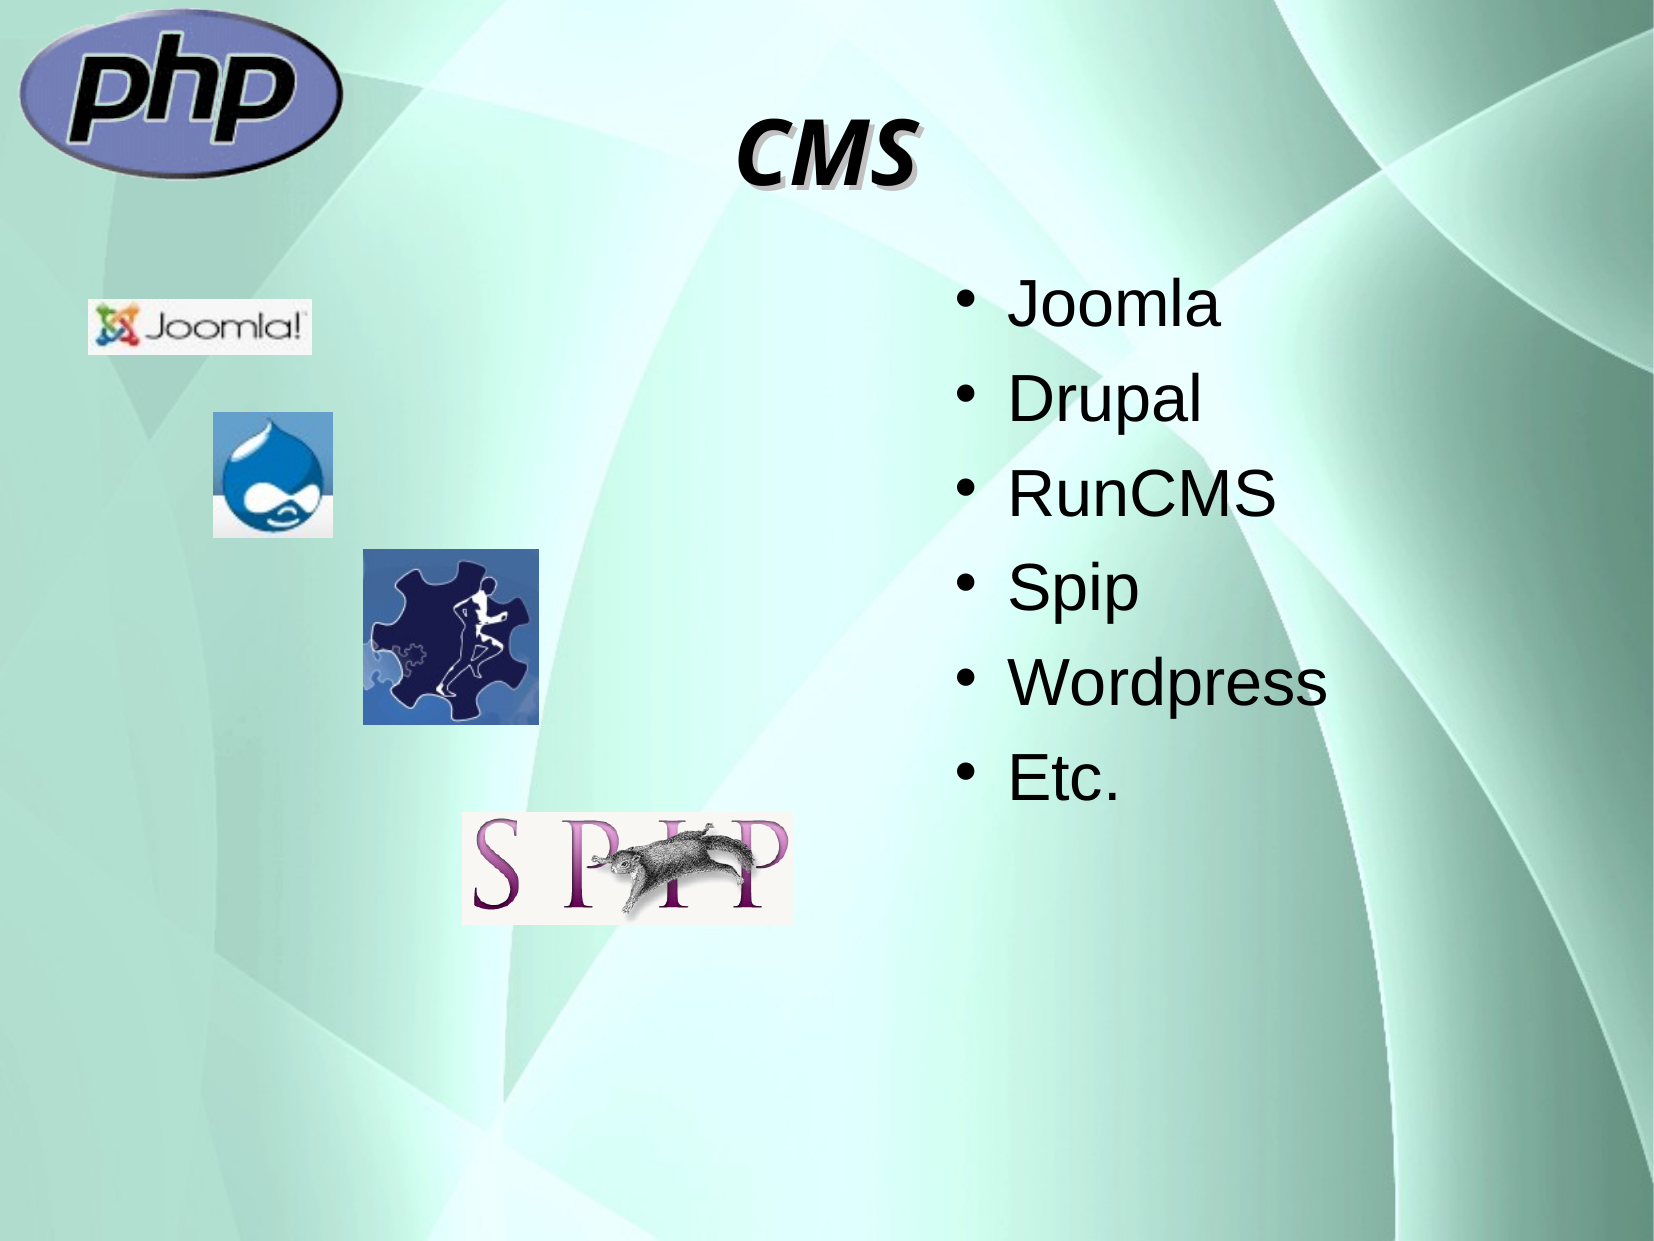

# CMS
Joomla
Drupal
RunCMS
Spip
Wordpress
Etc.